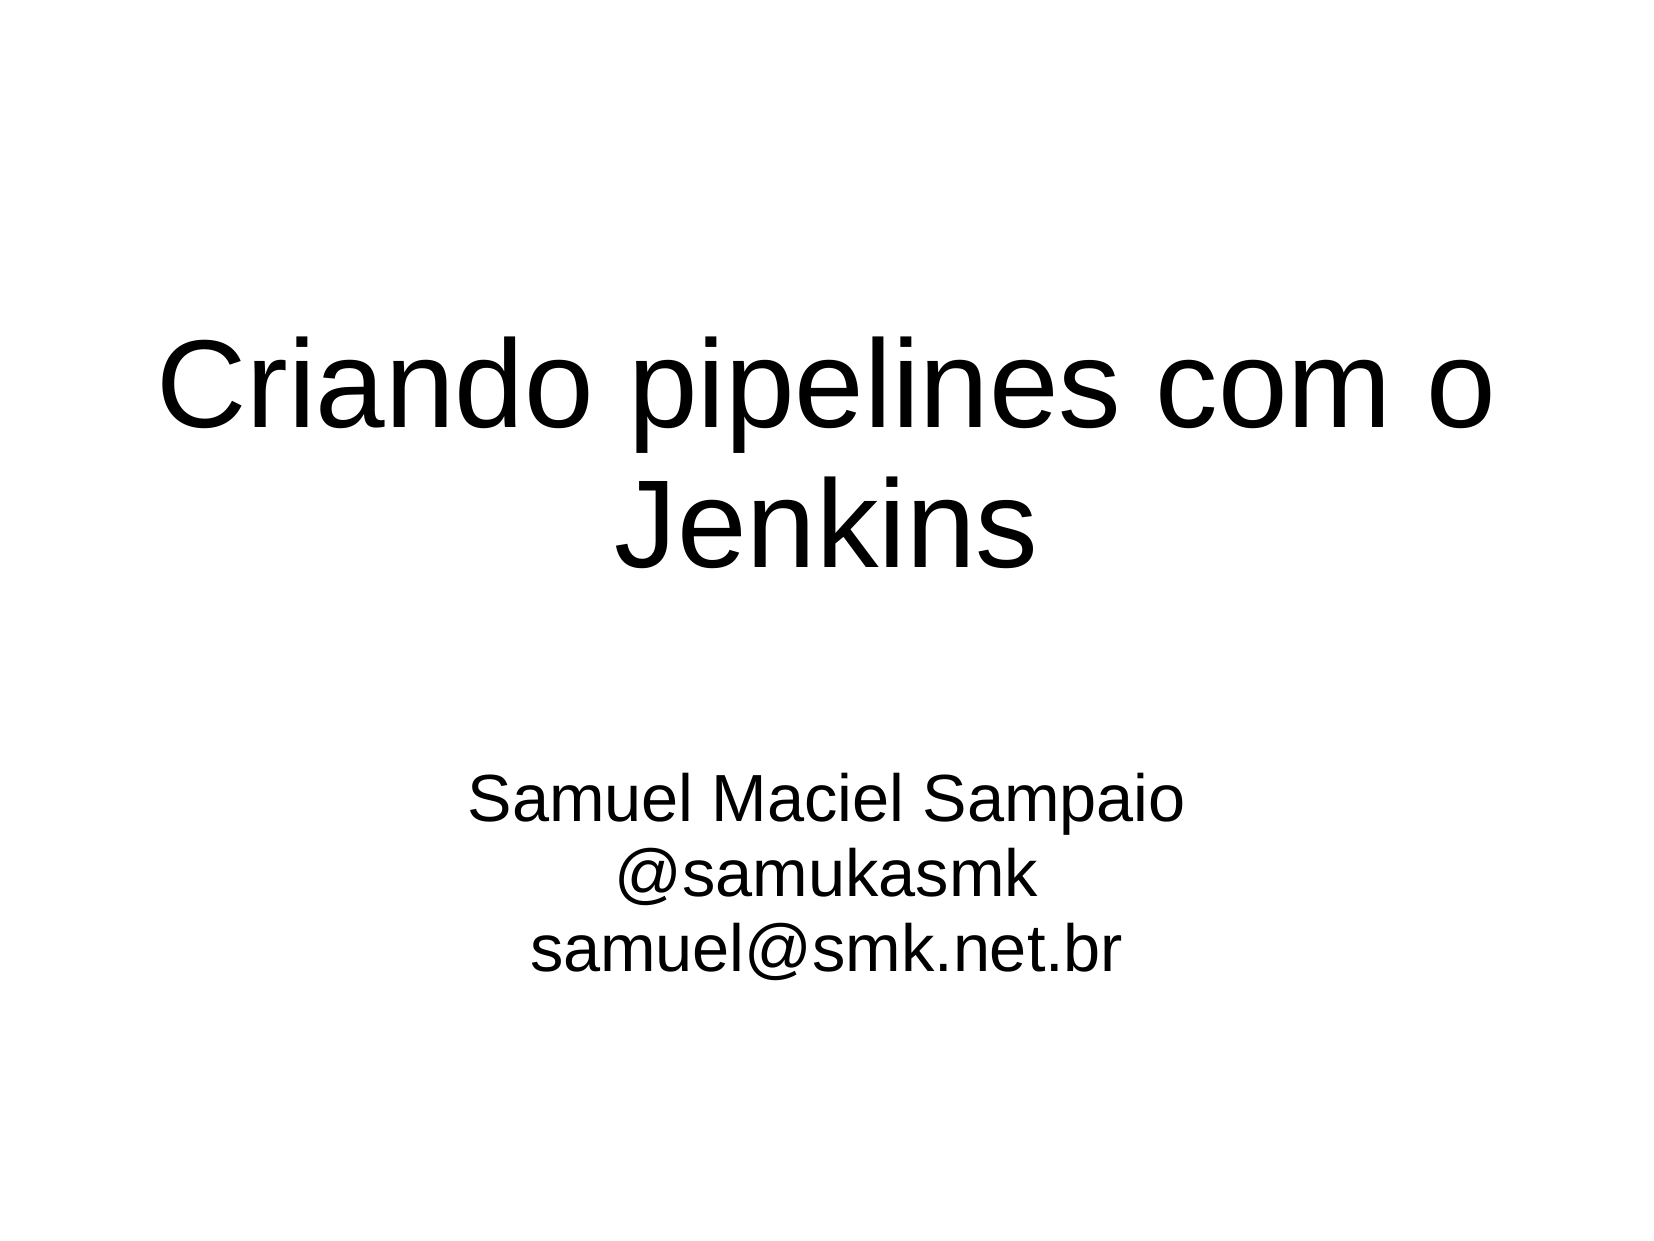

#
Criando pipelines com o Jenkins
Samuel Maciel Sampaio
@samukasmk
samuel@smk.net.br